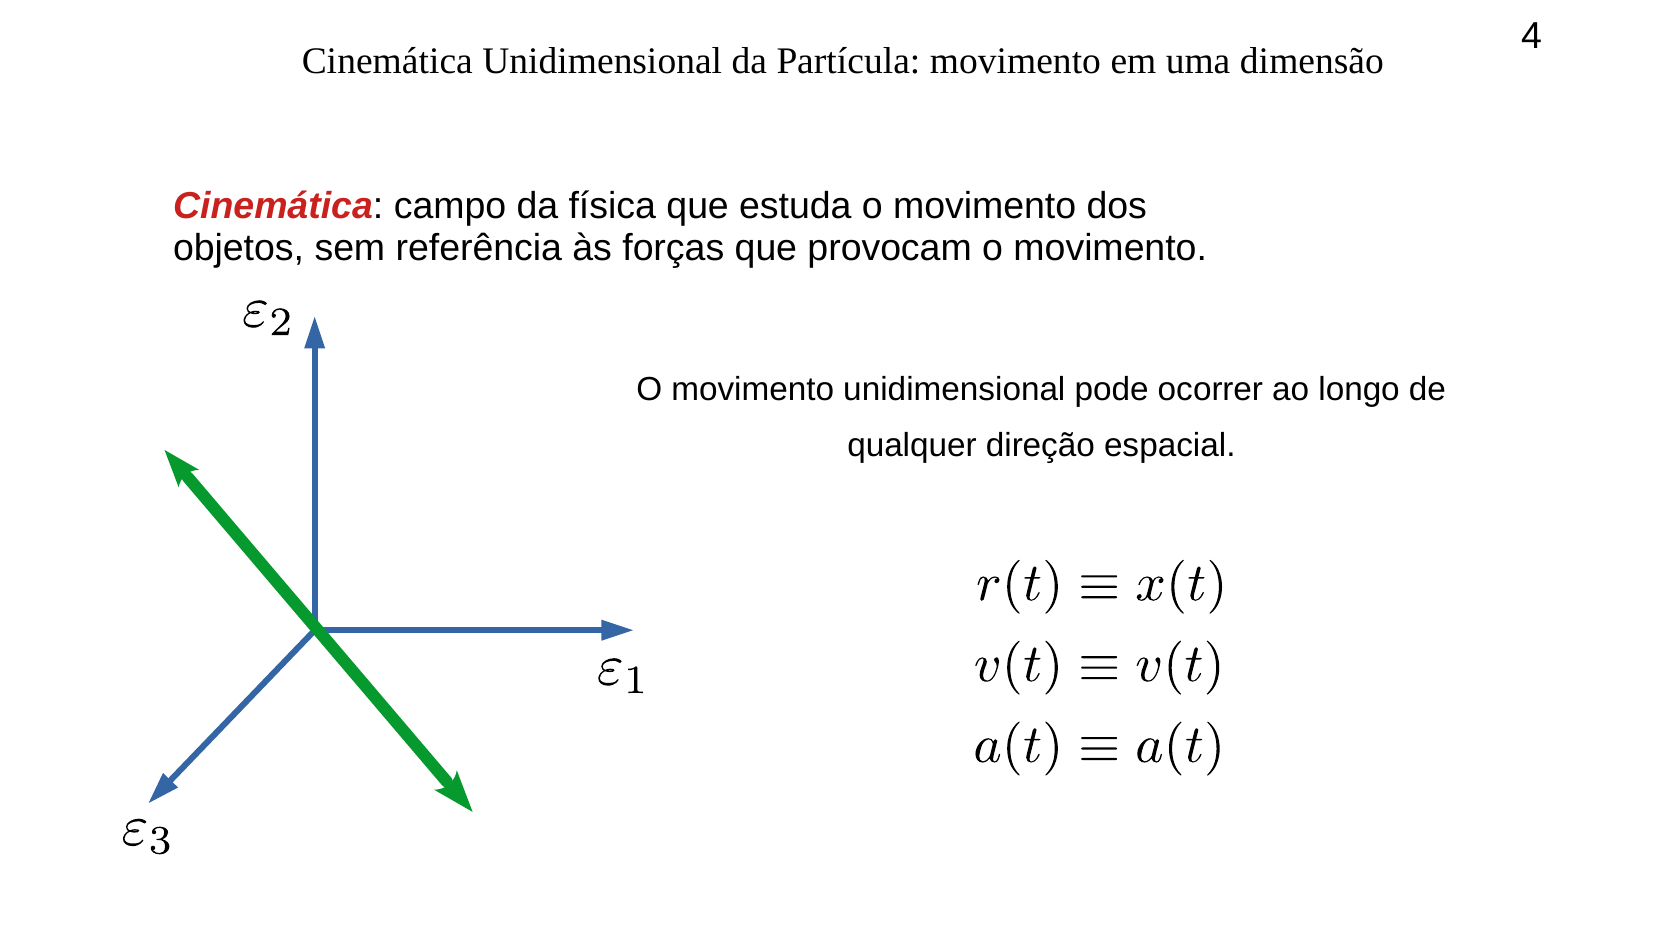

Cinemática Unidimensional da Partícula: movimento em uma dimensão
Cinemática: campo da física que estuda o movimento dos objetos, sem referência às forças que provocam o movimento.
O movimento unidimensional pode ocorrer ao longo de qualquer direção espacial.